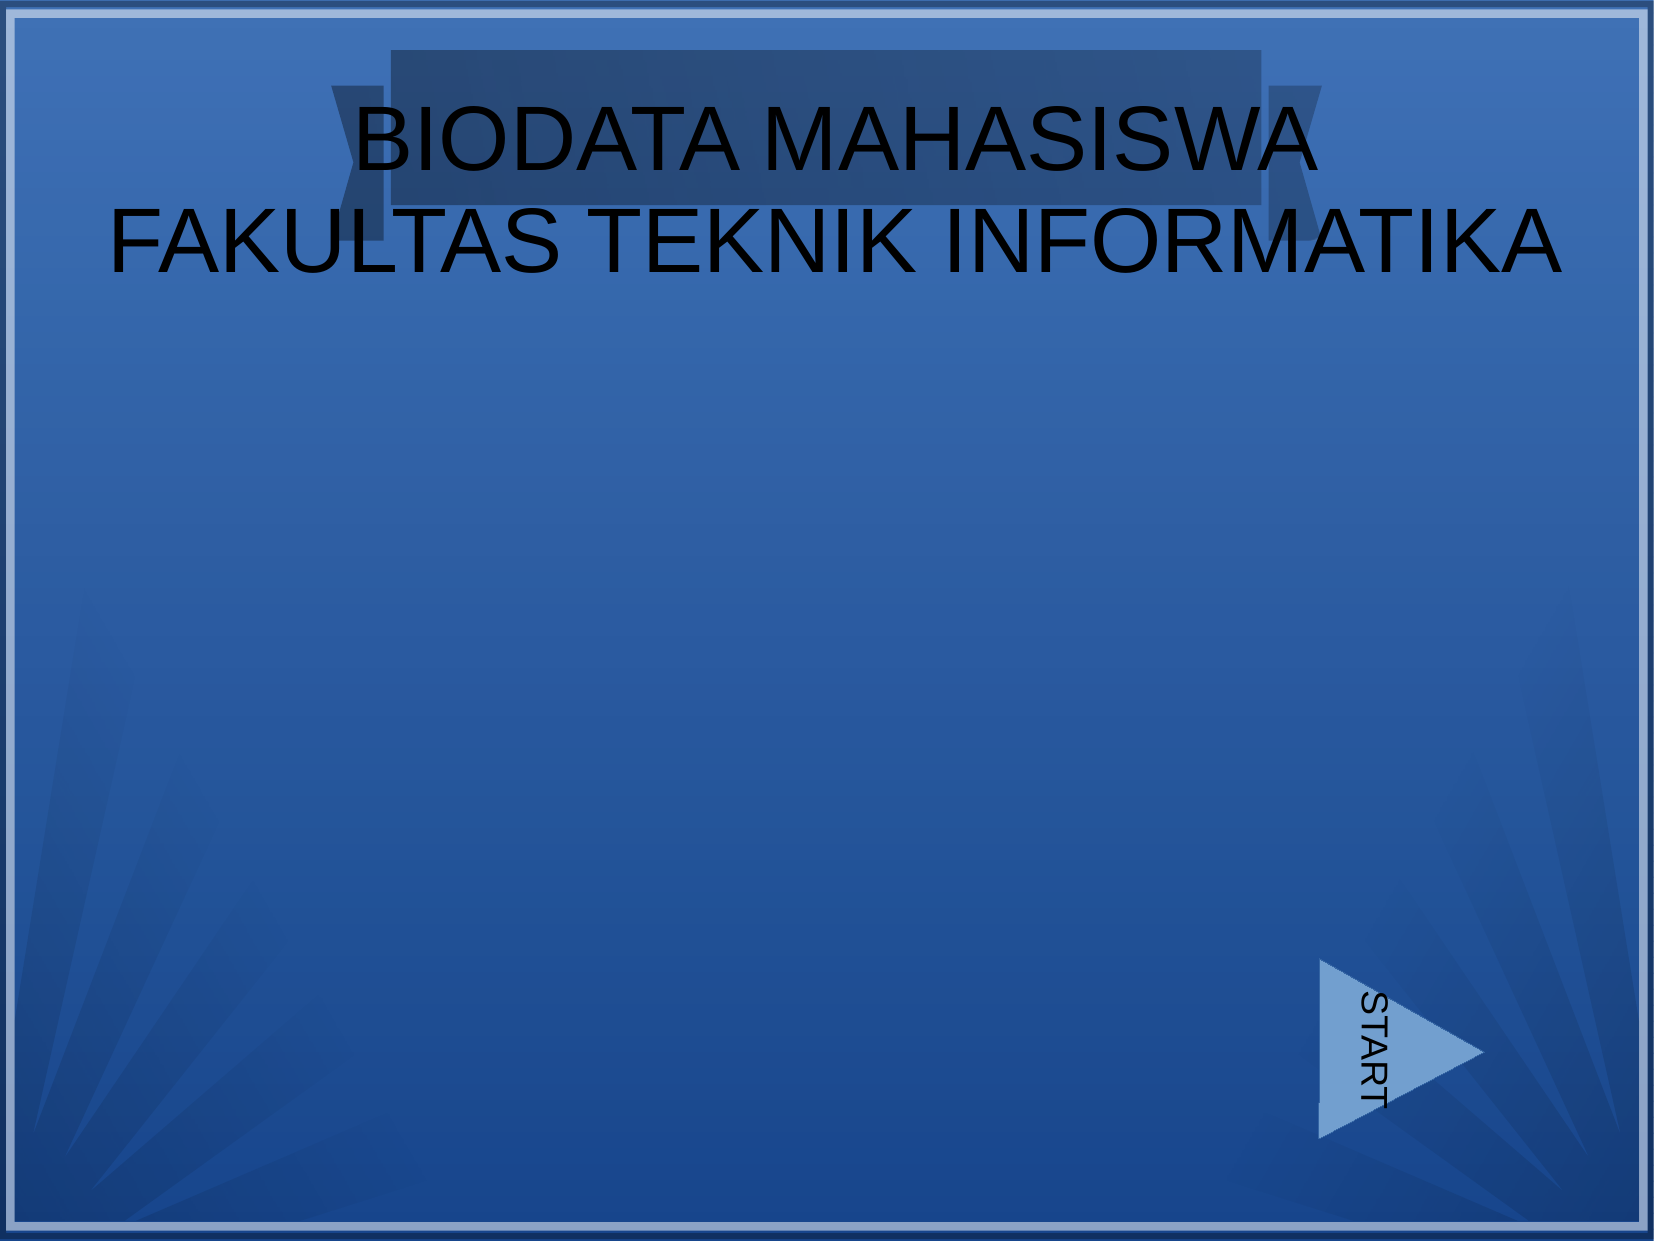

# BIODATA MAHASISWA FAKULTAS TEKNIK INFORMATIKA
START